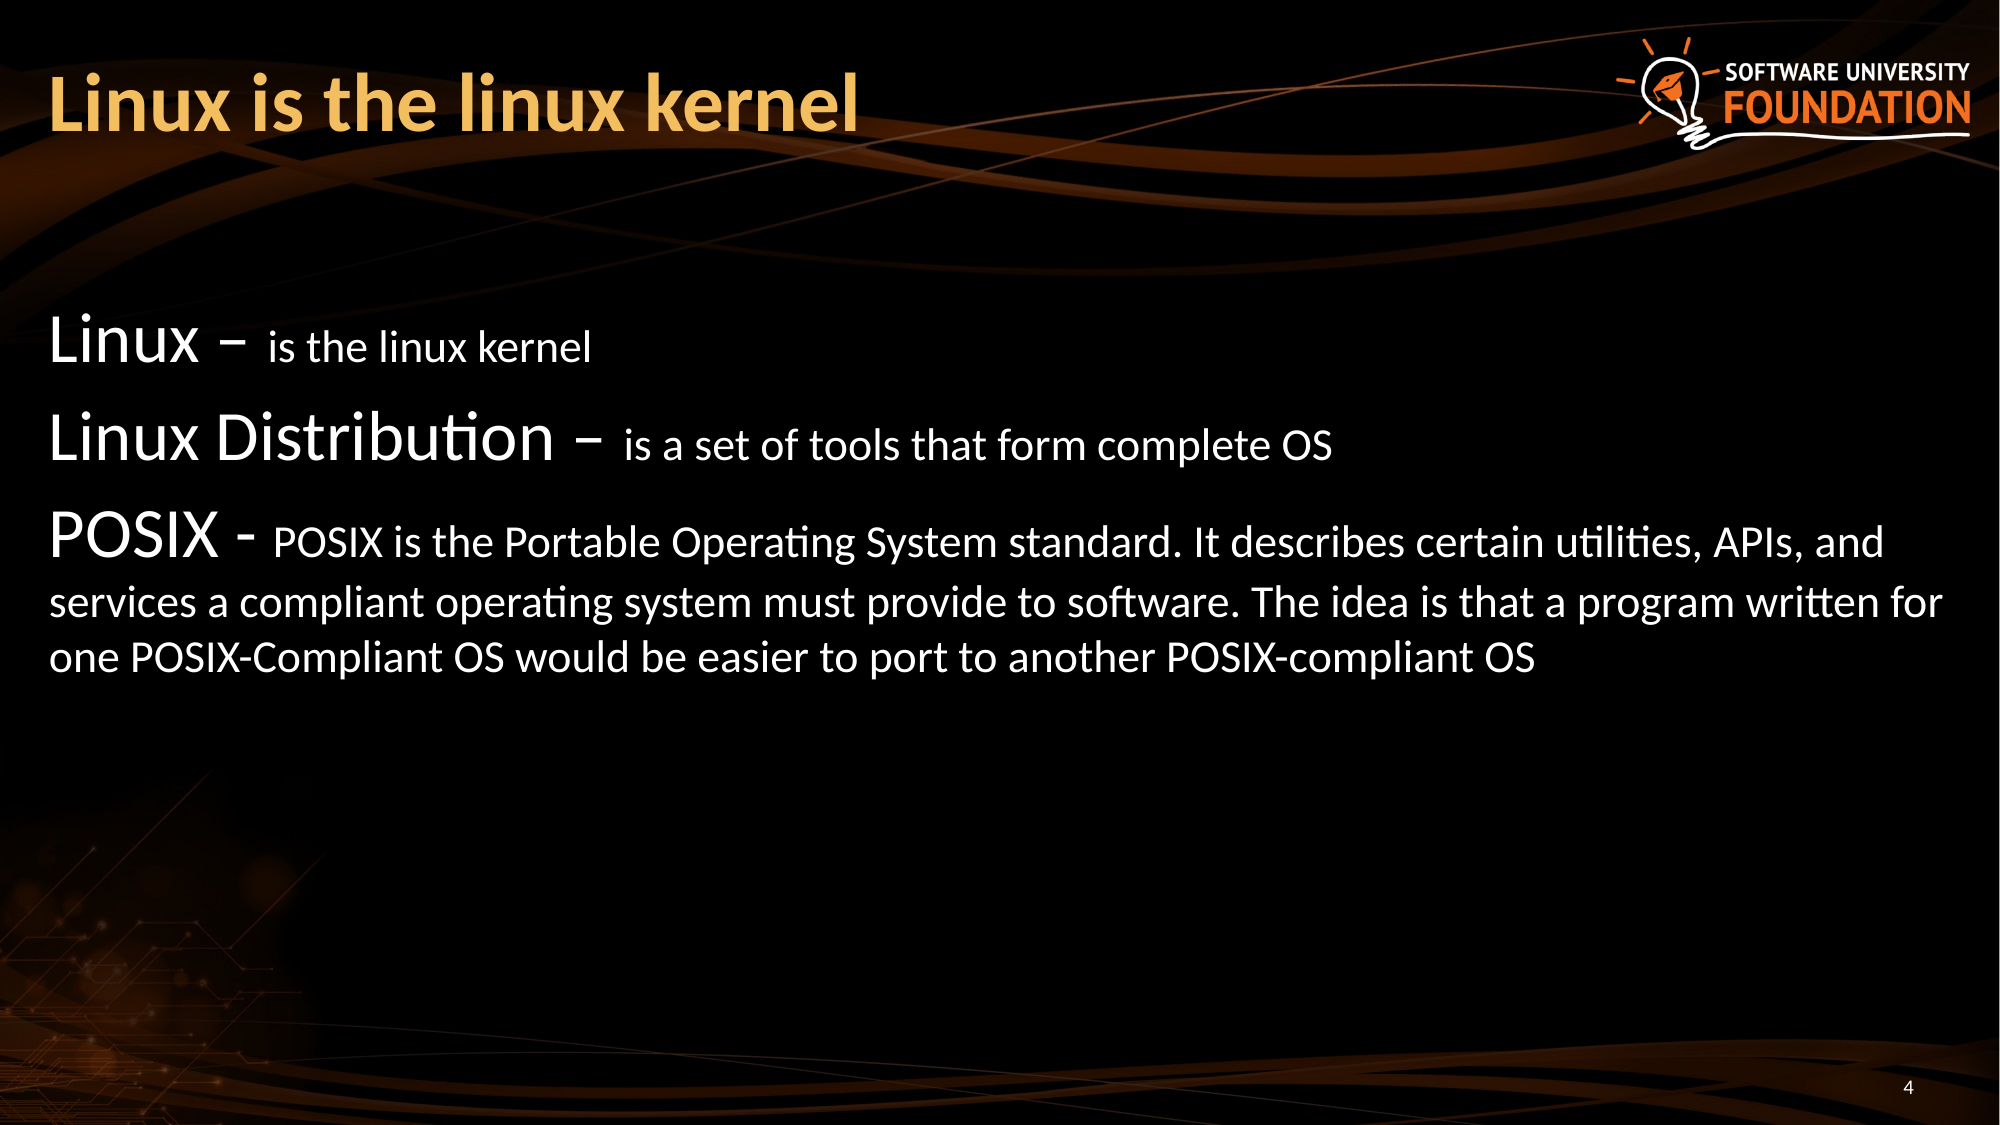

# Linux is the linux kernel
Linux – is the linux kernel
Linux Distribution – is a set of tools that form complete OS
POSIX - POSIX is the Portable Operating System standard. It describes certain utilities, APIs, and services a compliant operating system must provide to software. The idea is that a program written for one POSIX-Compliant OS would be easier to port to another POSIX-compliant OS